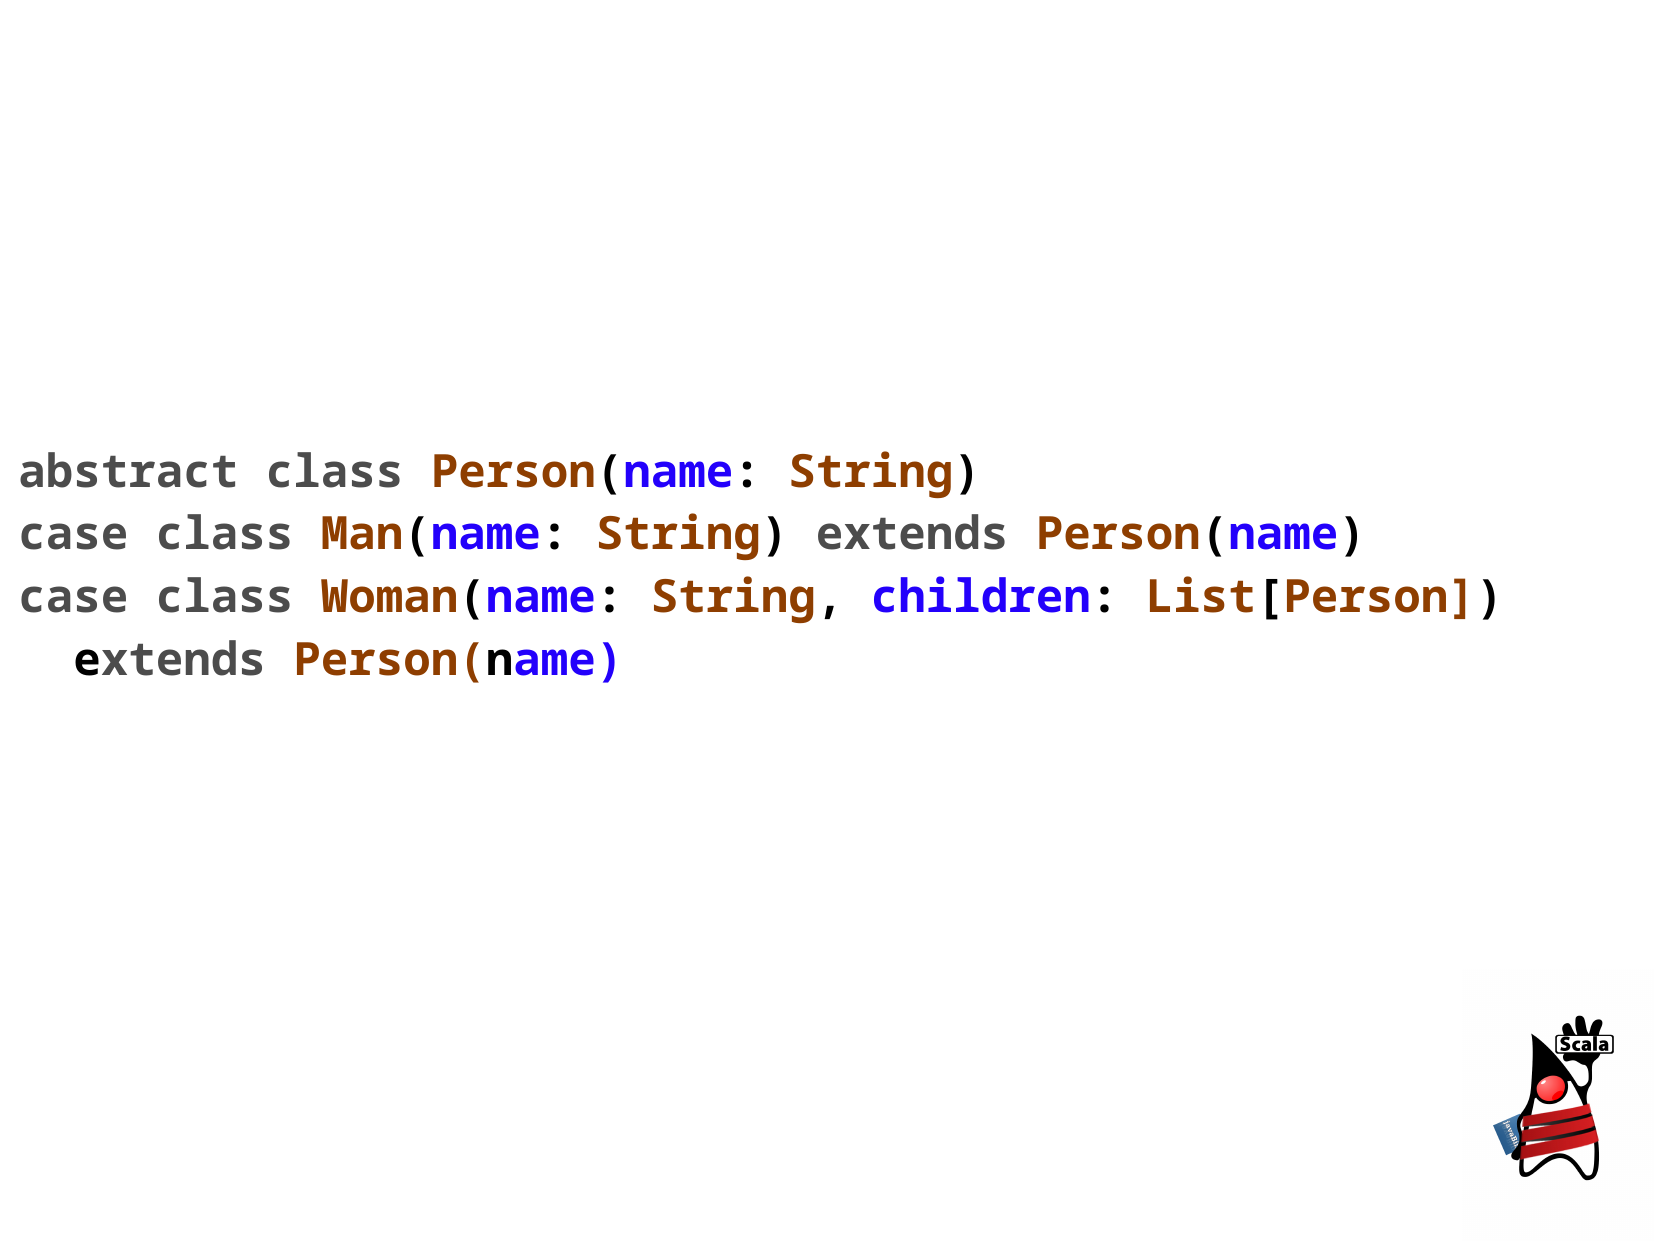

abstract class Person(name: String)
case class Man(name: String) extends Person(name)
case class Woman(name: String, children: List[Person]) extends Person(name)